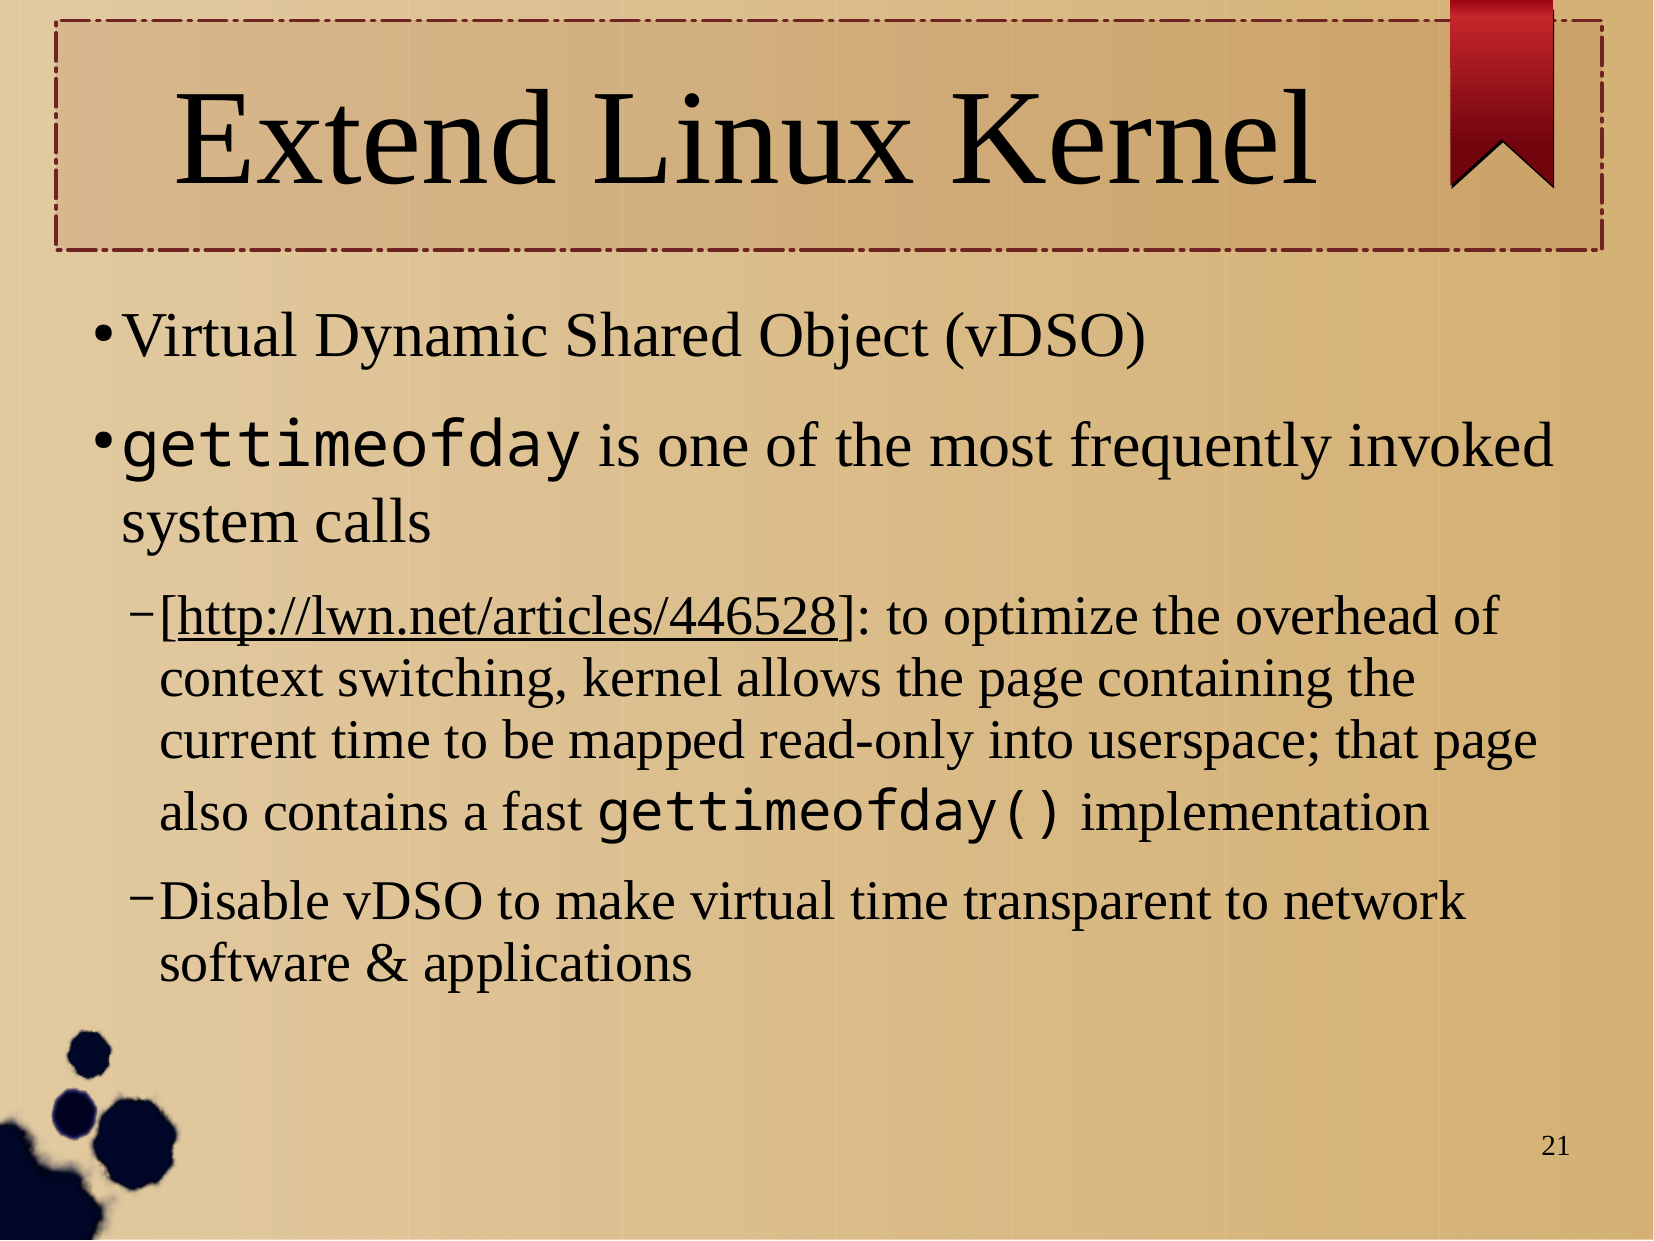

# Extend Linux Kernel
Virtual Dynamic Shared Object (vDSO)
gettimeofday is one of the most frequently invoked system calls
[http://lwn.net/articles/446528]: to optimize the overhead of context switching, kernel allows the page containing the current time to be mapped read-only into userspace; that page also contains a fast gettimeofday() implementation
Disable vDSO to make virtual time transparent to network software & applications
21